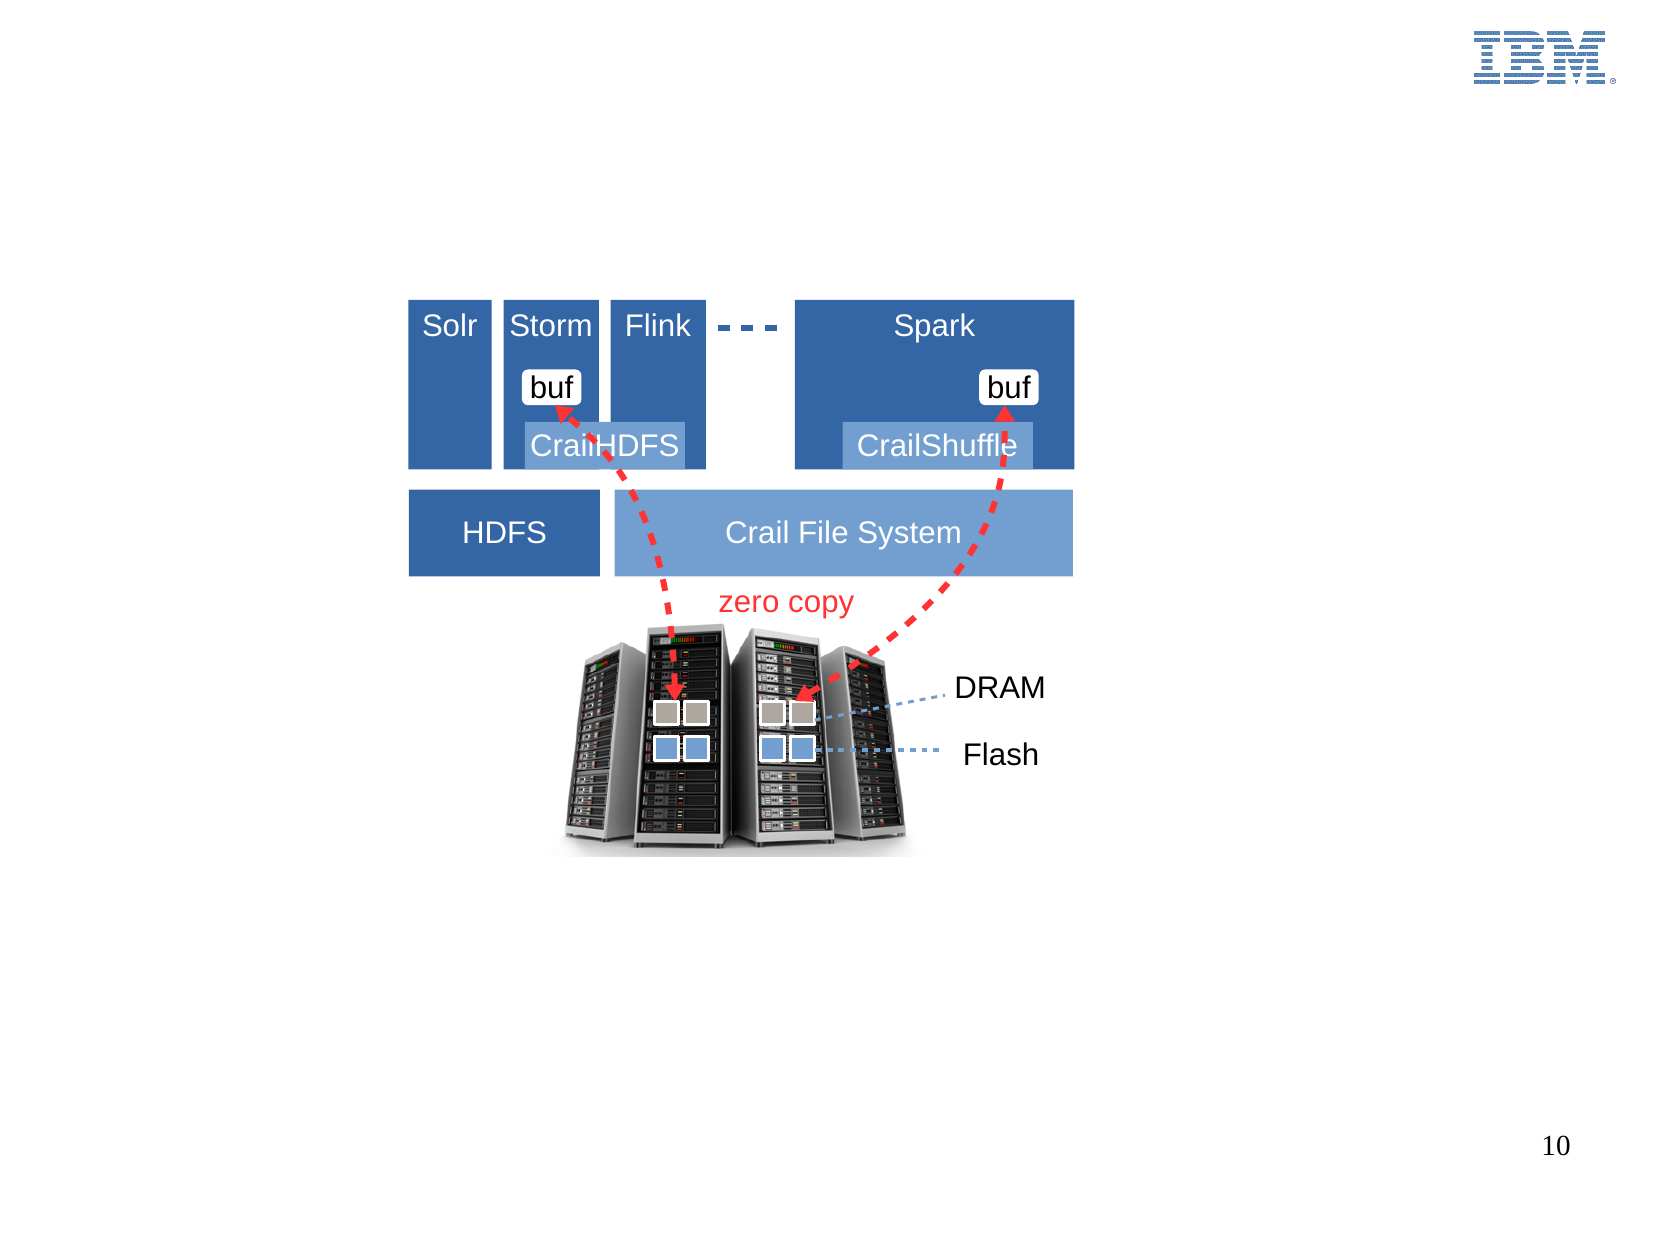

Solr
Storm
Flink
Spark
buf
buf
CrailHDFS
CrailShuffle
HDFS
Crail File System
zero copy
DRAM
Flash
10